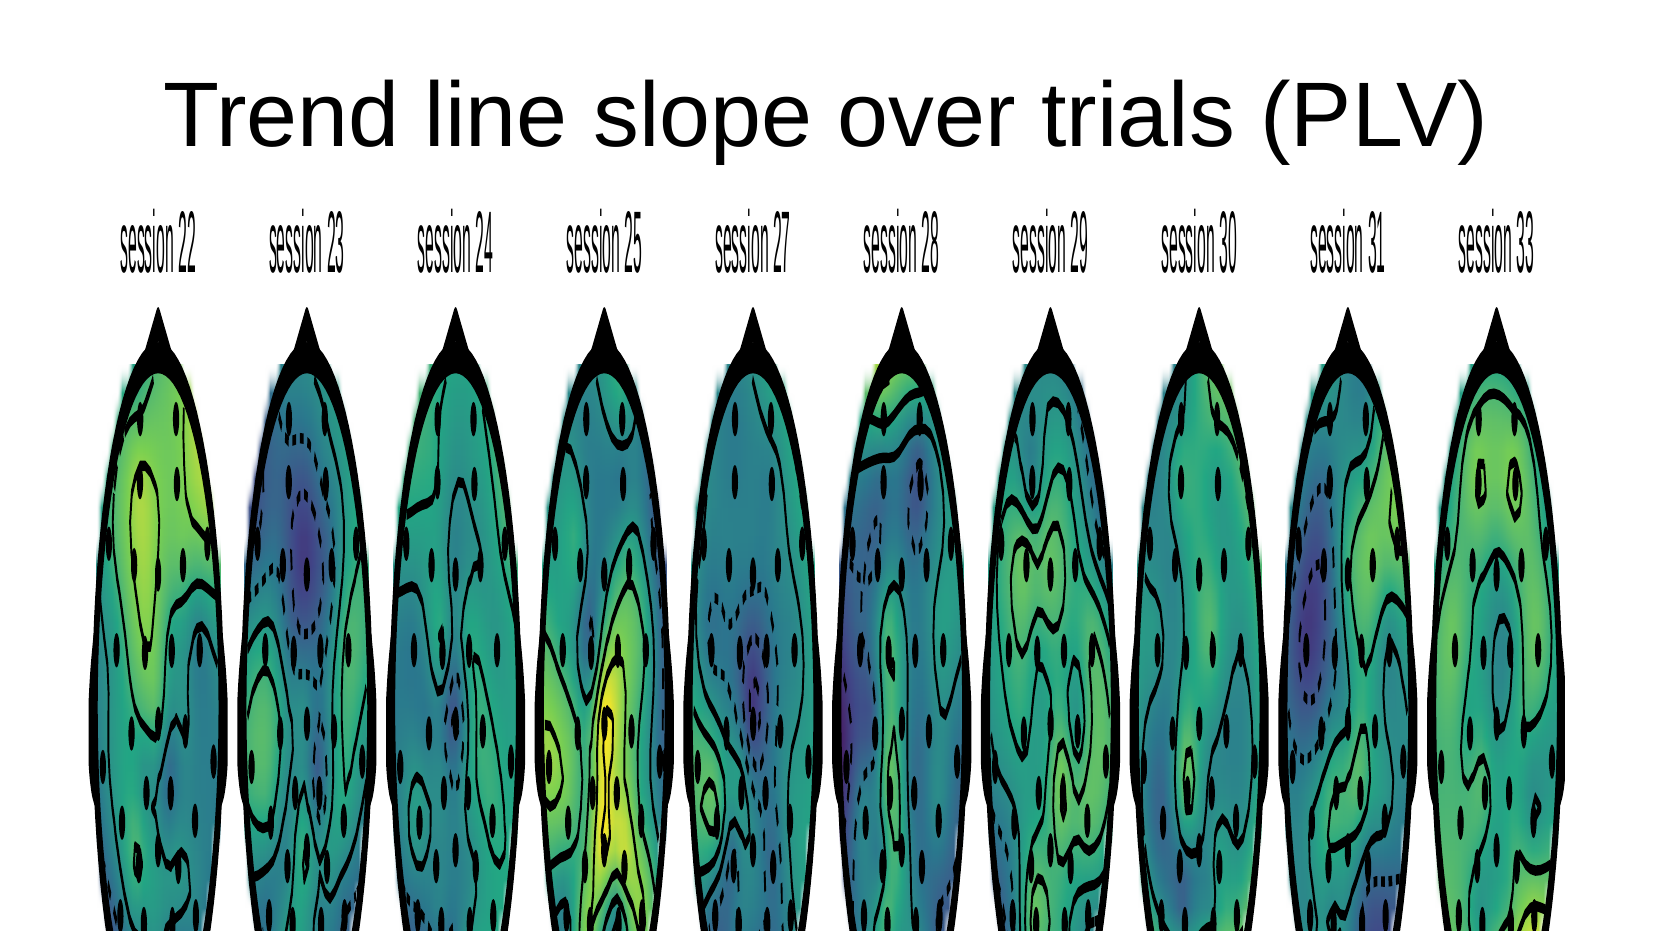

# Trend line slope over trials (PLV)